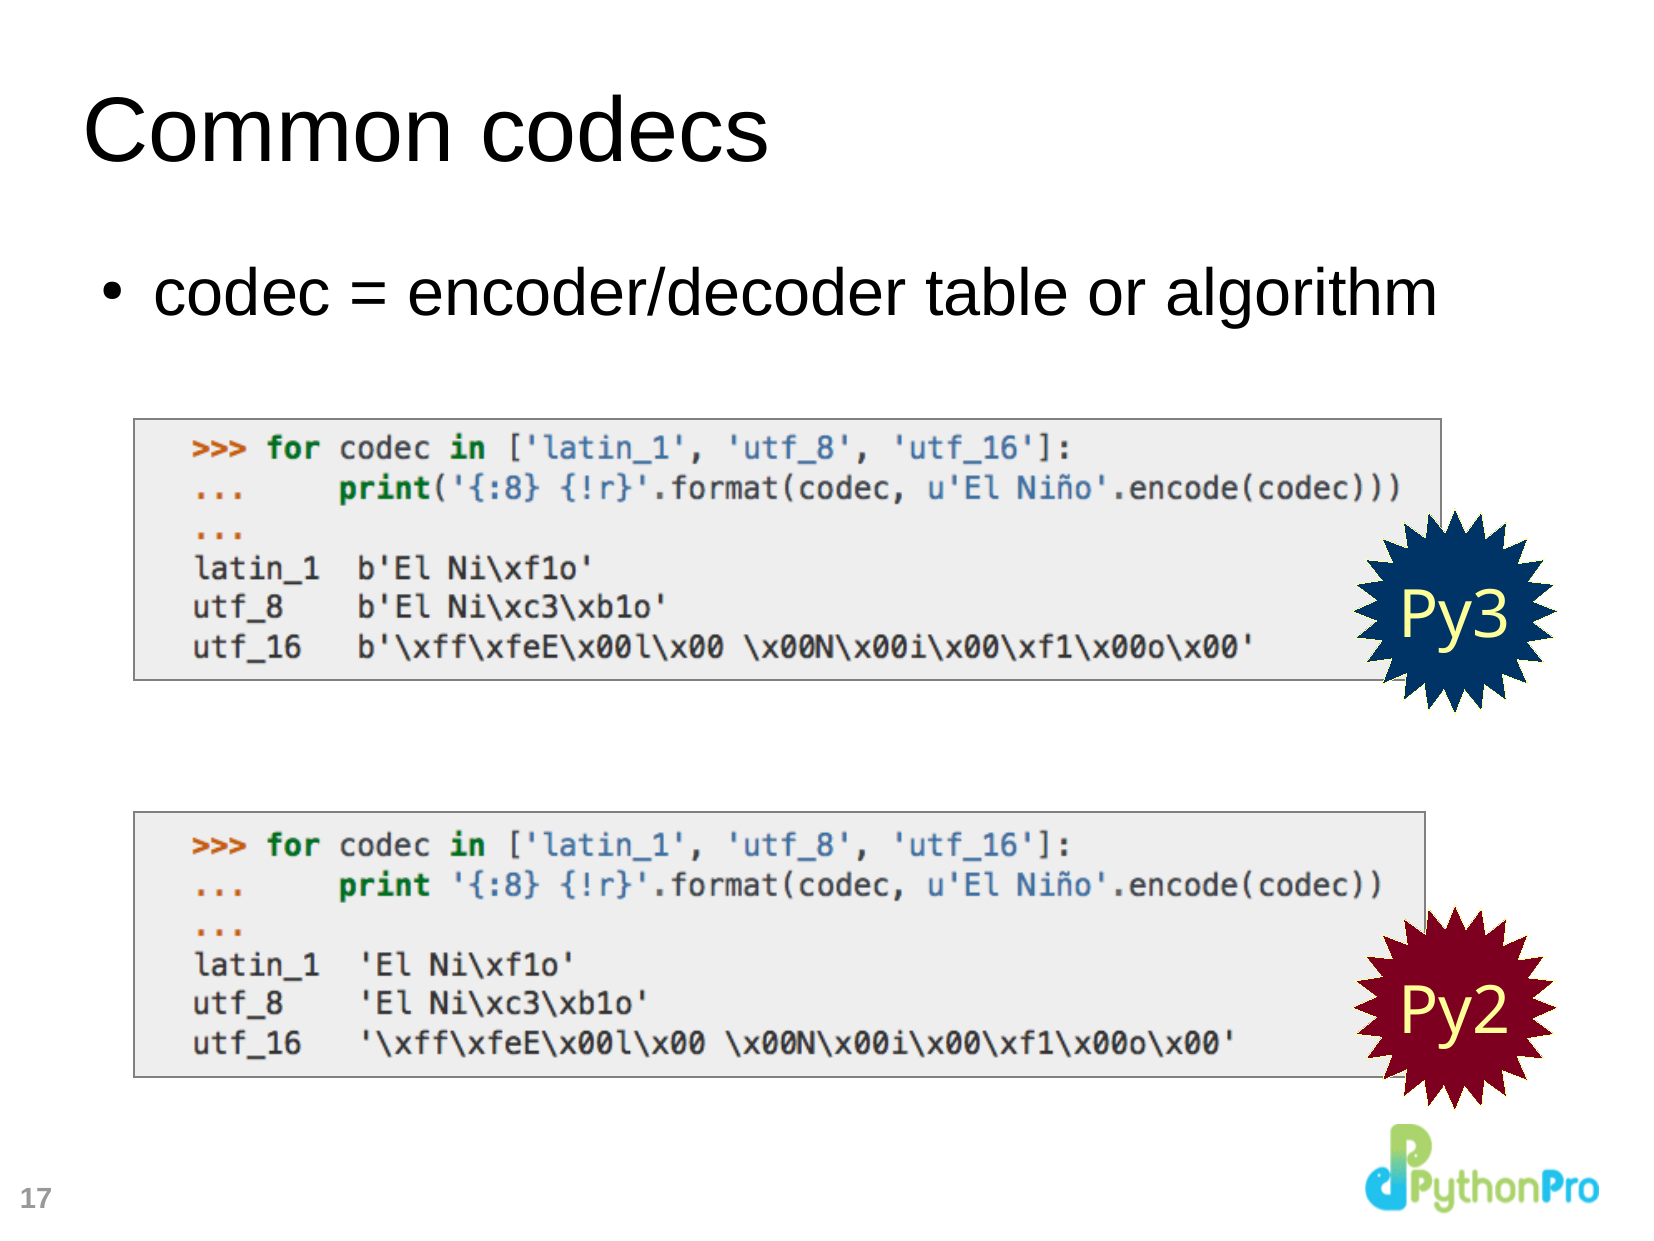

# Common codecs
codec = encoder/decoder table or algorithm
Py3
Py2
17